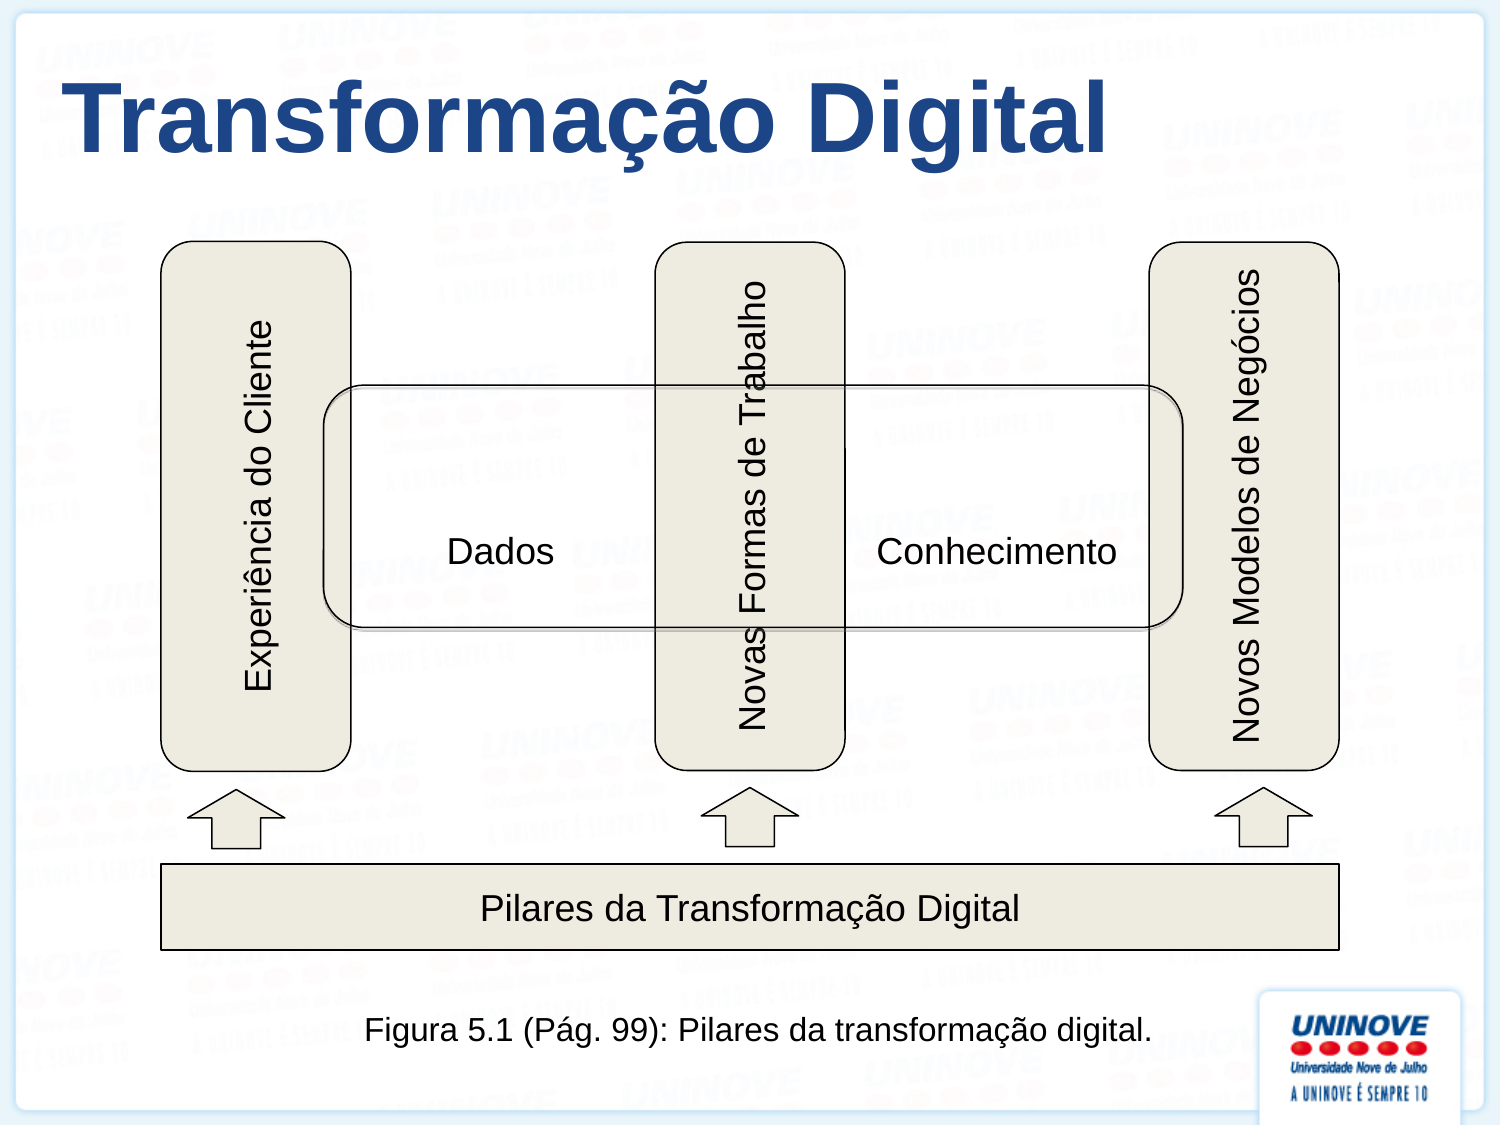

# Transformação Digital
Experiência do Cliente
Novas Formas de Trabalho
Novos Modelos de Negócios
Dados
Conhecimento
Pilares da Transformação Digital
Figura 5.1 (Pág. 99): Pilares da transformação digital.